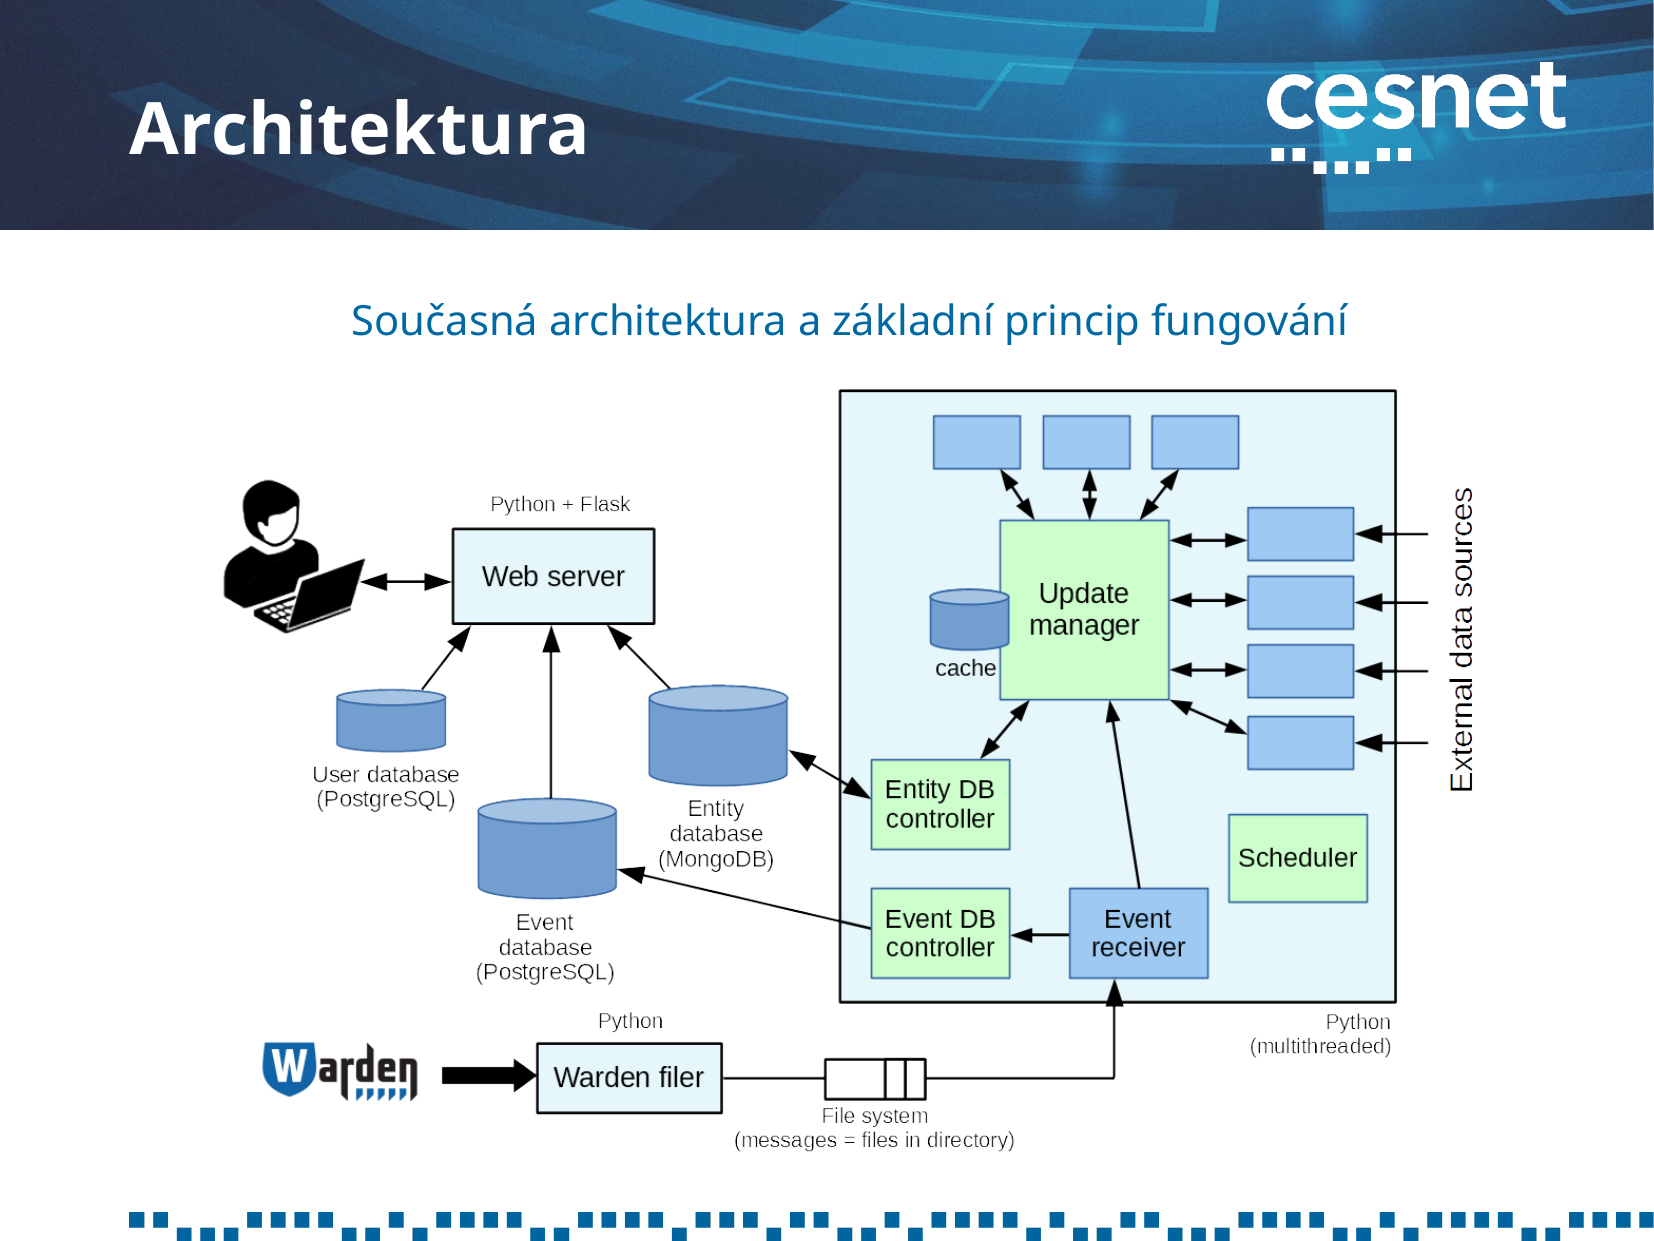

# Architektura
Současná architektura a základní princip fungování